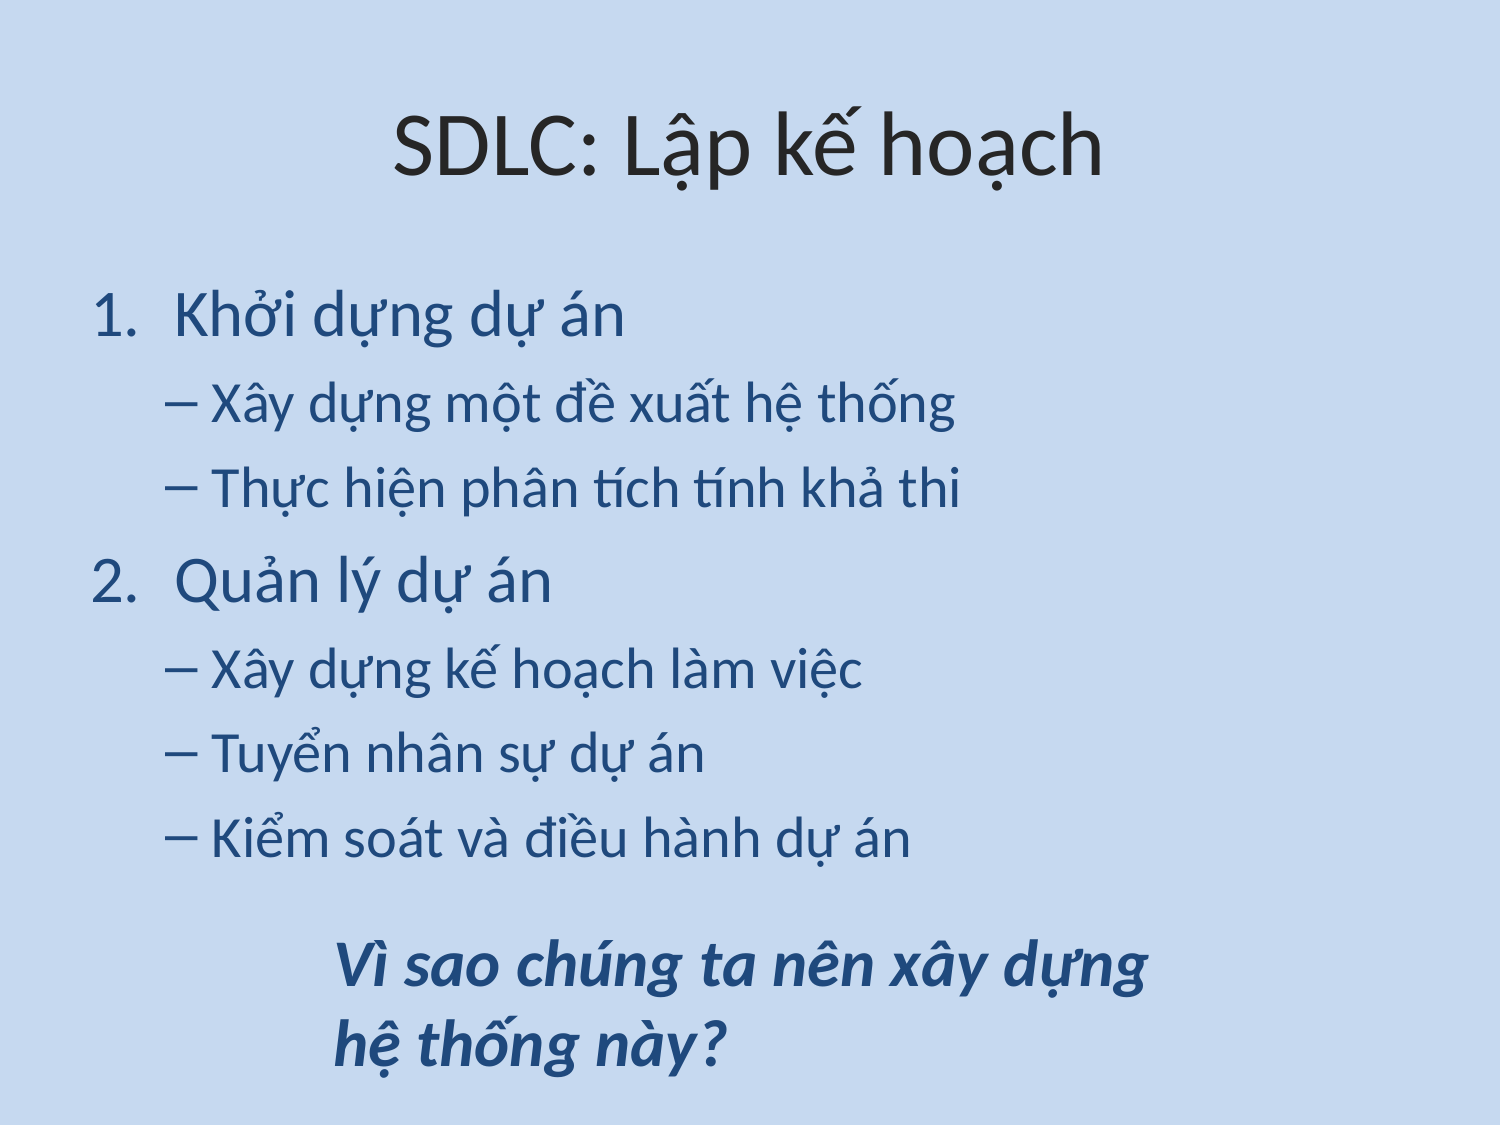

# SDLC: Lập kế hoạch
Khởi dựng dự án
Xây dựng một đề xuất hệ thống
Thực hiện phân tích tính khả thi
Quản lý dự án
Xây dựng kế hoạch làm việc
Tuyển nhân sự dự án
Kiểm soát và điều hành dự án
Vì sao chúng ta nên xây dựng
hệ thống này?